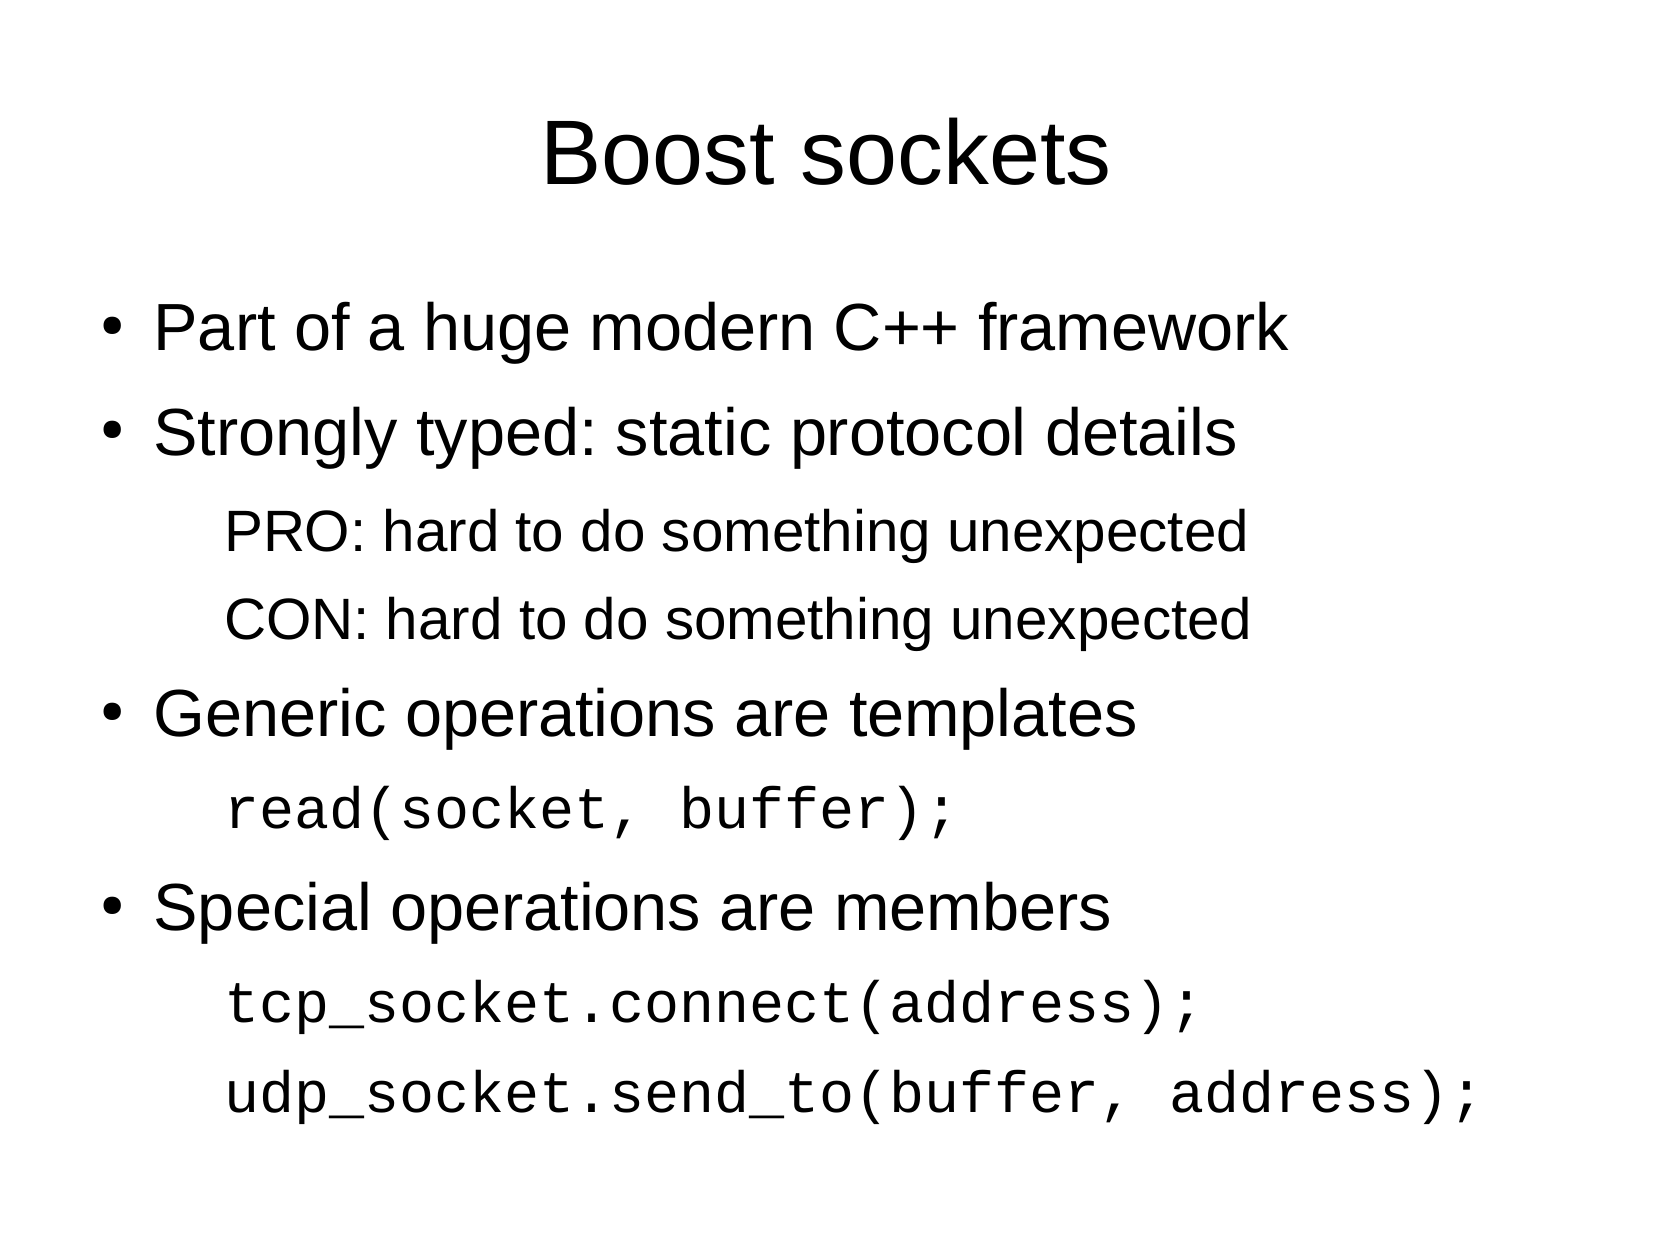

# Boost sockets
Part of a huge modern C++ framework
Strongly typed: static protocol details
PRO: hard to do something unexpected
CON: hard to do something unexpected
Generic operations are templates
read(socket, buffer);
Special operations are members
tcp_socket.connect(address);
udp_socket.send_to(buffer, address);